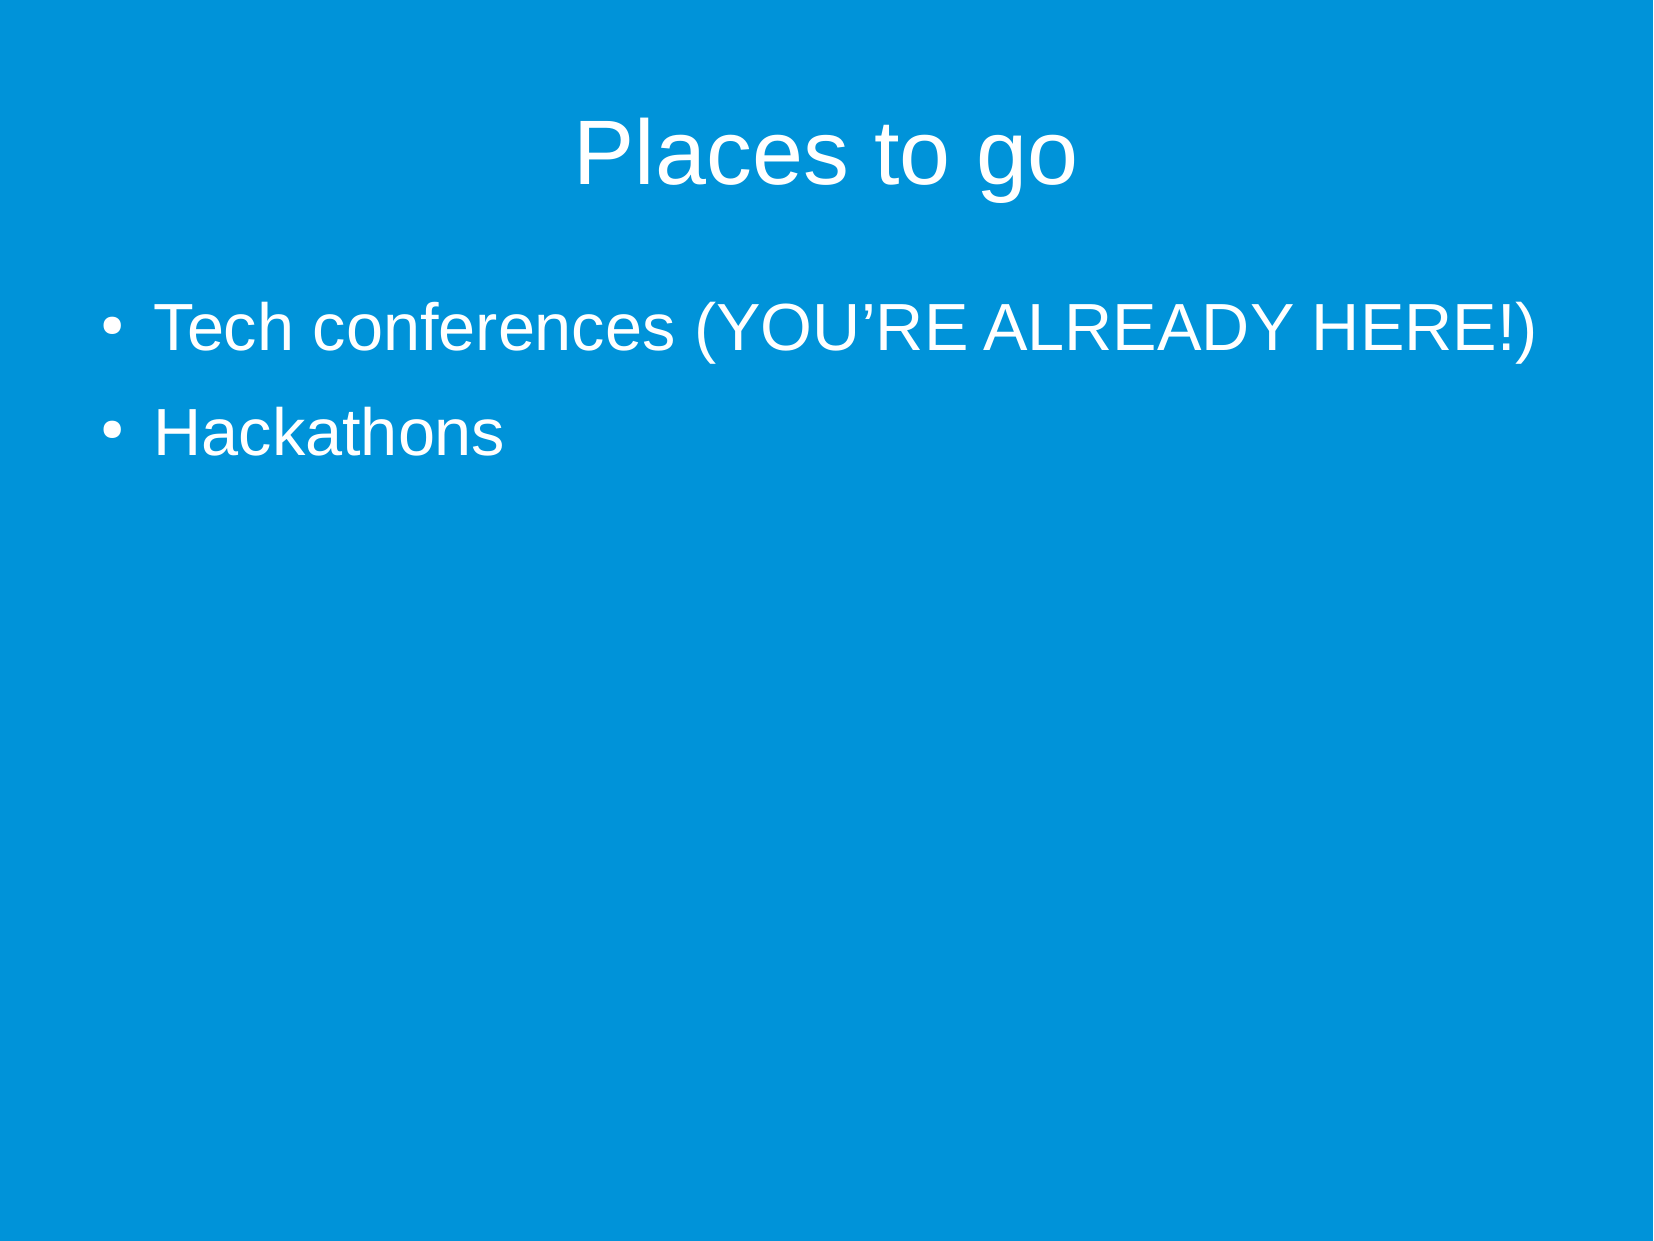

# Places to go
Tech conferences (YOU’RE ALREADY HERE!)
Hackathons